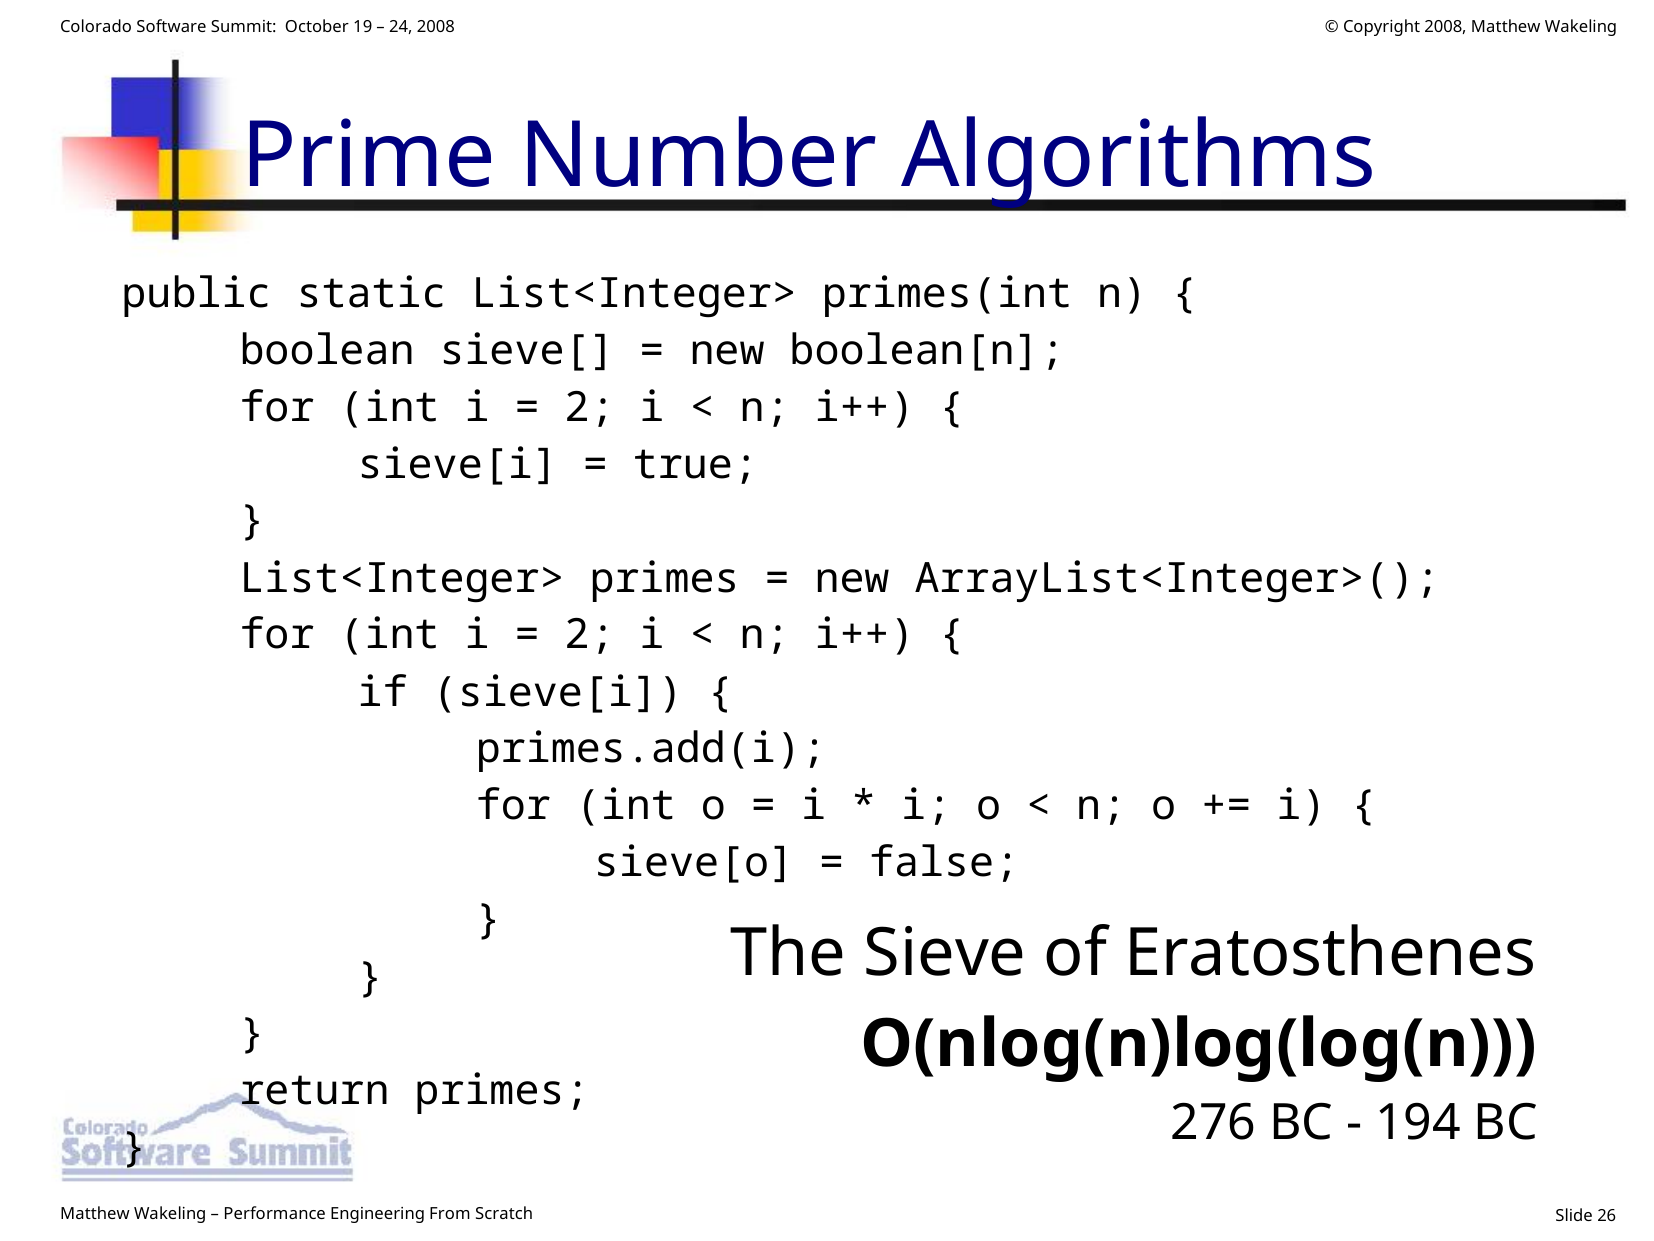

# Prime Number Algorithms
public static List<Integer> primes(int n) {
 	boolean sieve[] = new boolean[n];
 	for (int i = 2; i < n; i++) {
 		sieve[i] = true;
 	}
	List<Integer> primes = new ArrayList<Integer>();
	for (int i = 2; i < n; i++) {
 		if (sieve[i]) {
 			primes.add(i);
			for (int o = i * i; o < n; o += i) {
 				sieve[o] = false;
			}
		}
	}
	return primes;
}
The Sieve of Eratosthenes
O(nlog(n)log(log(n)))
276 BC - 194 BC